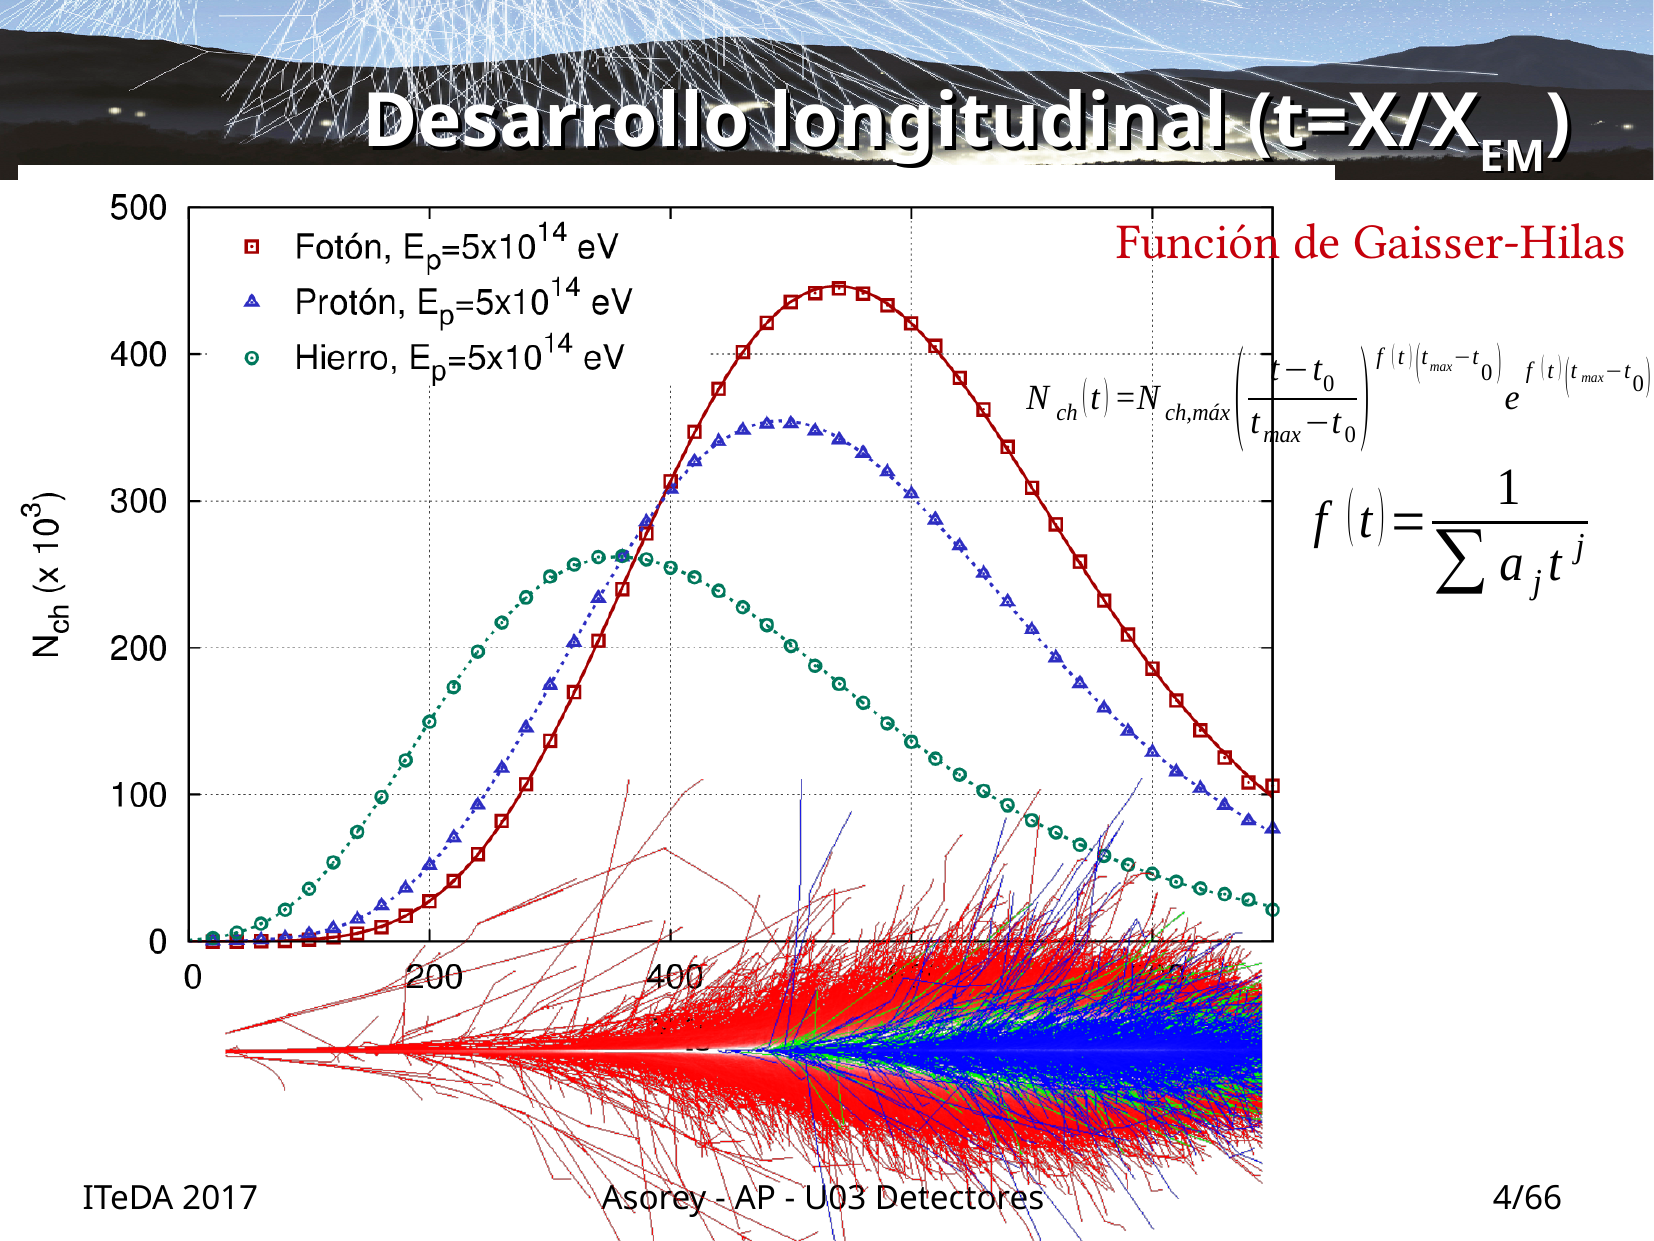

# Desarrollo longitudinal (t=X/XEM)
Función de Gaisser-Hilas
ITeDA 2017
Asorey - AP - U03 Detectores
4